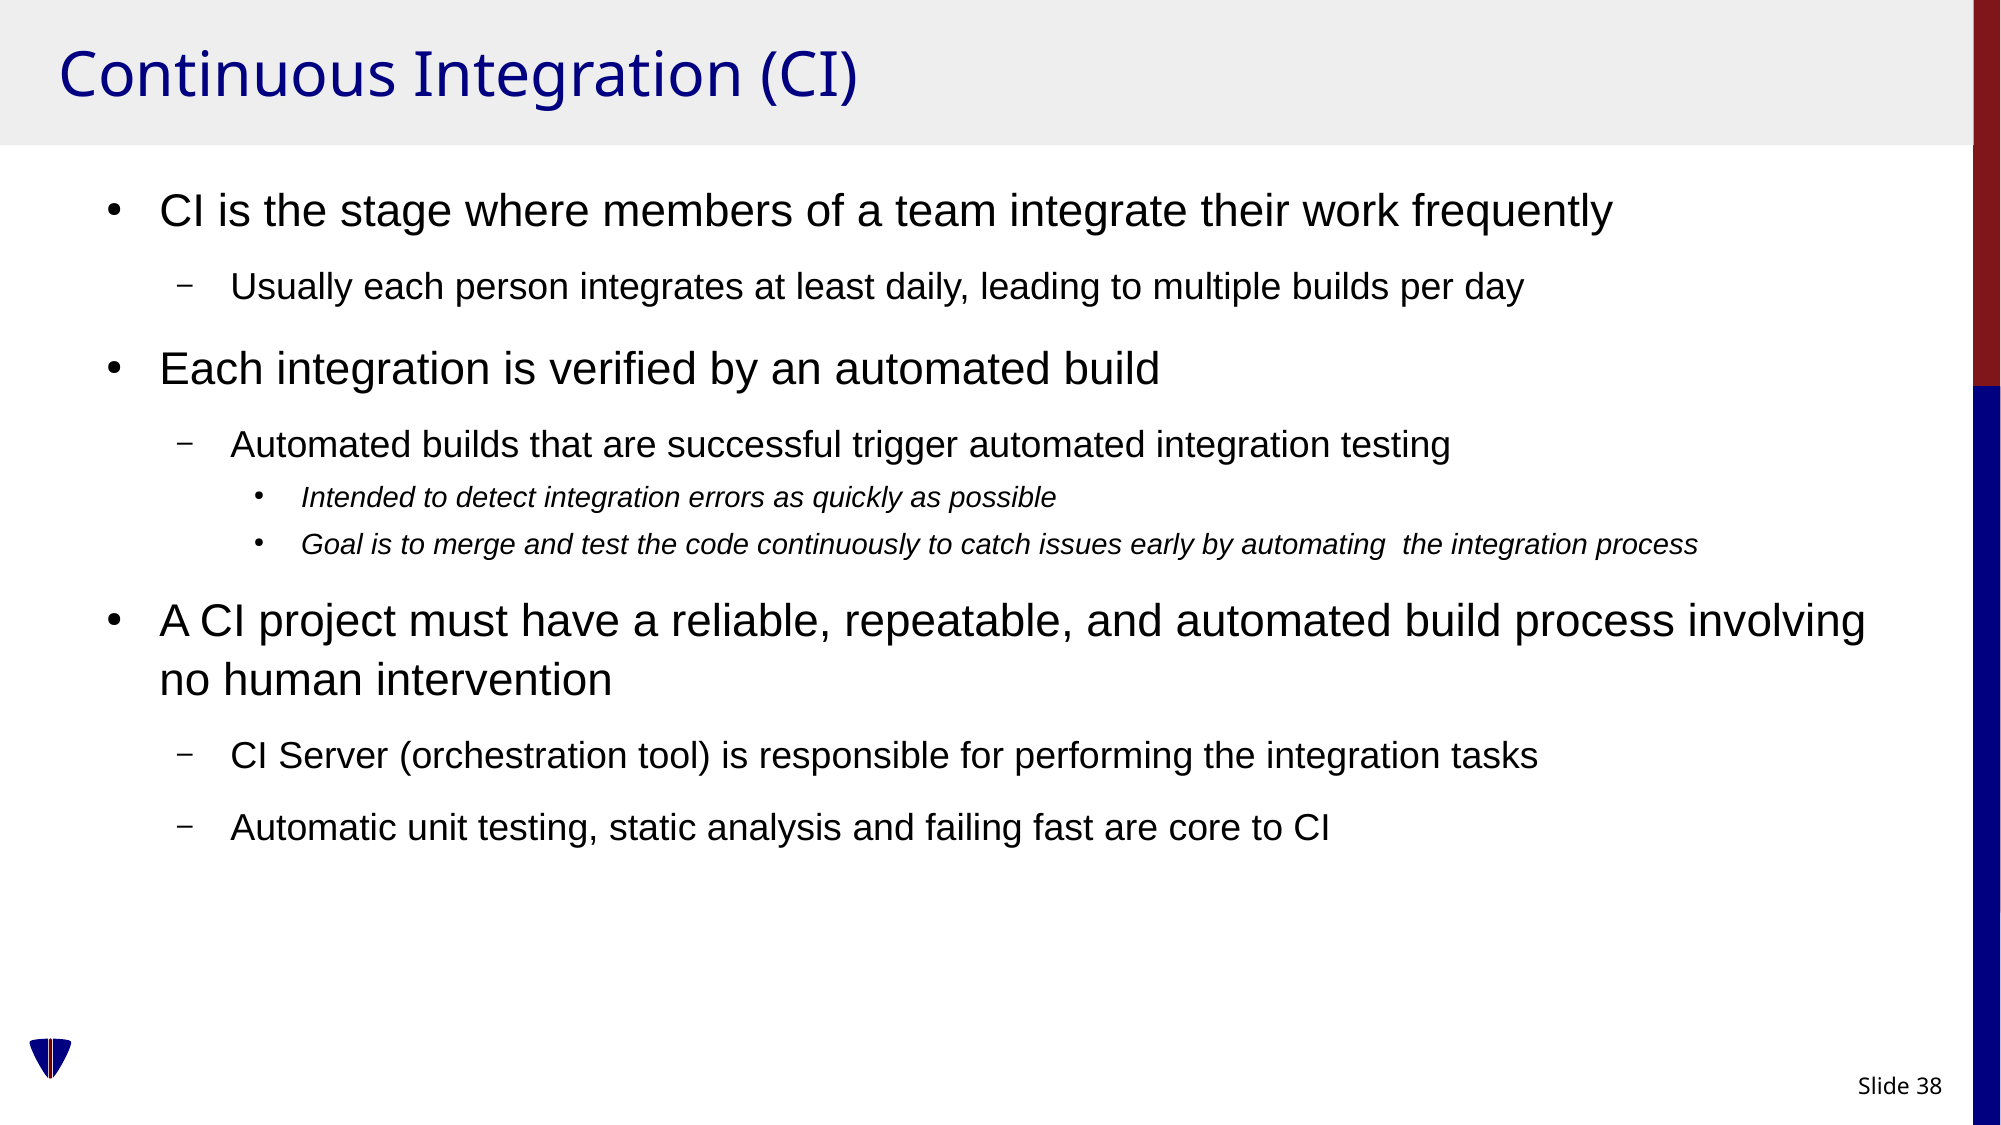

# Continuous Integration (CI)
CI is the stage where members of a team integrate their work frequently
Usually each person integrates at least daily, leading to multiple builds per day
Each integration is verified by an automated build
Automated builds that are successful trigger automated integration testing
Intended to detect integration errors as quickly as possible
Goal is to merge and test the code continuously to catch issues early by automating the integration process
A CI project must have a reliable, repeatable, and automated build process involving no human intervention
CI Server (orchestration tool) is responsible for performing the integration tasks
Automatic unit testing, static analysis and failing fast are core to CI